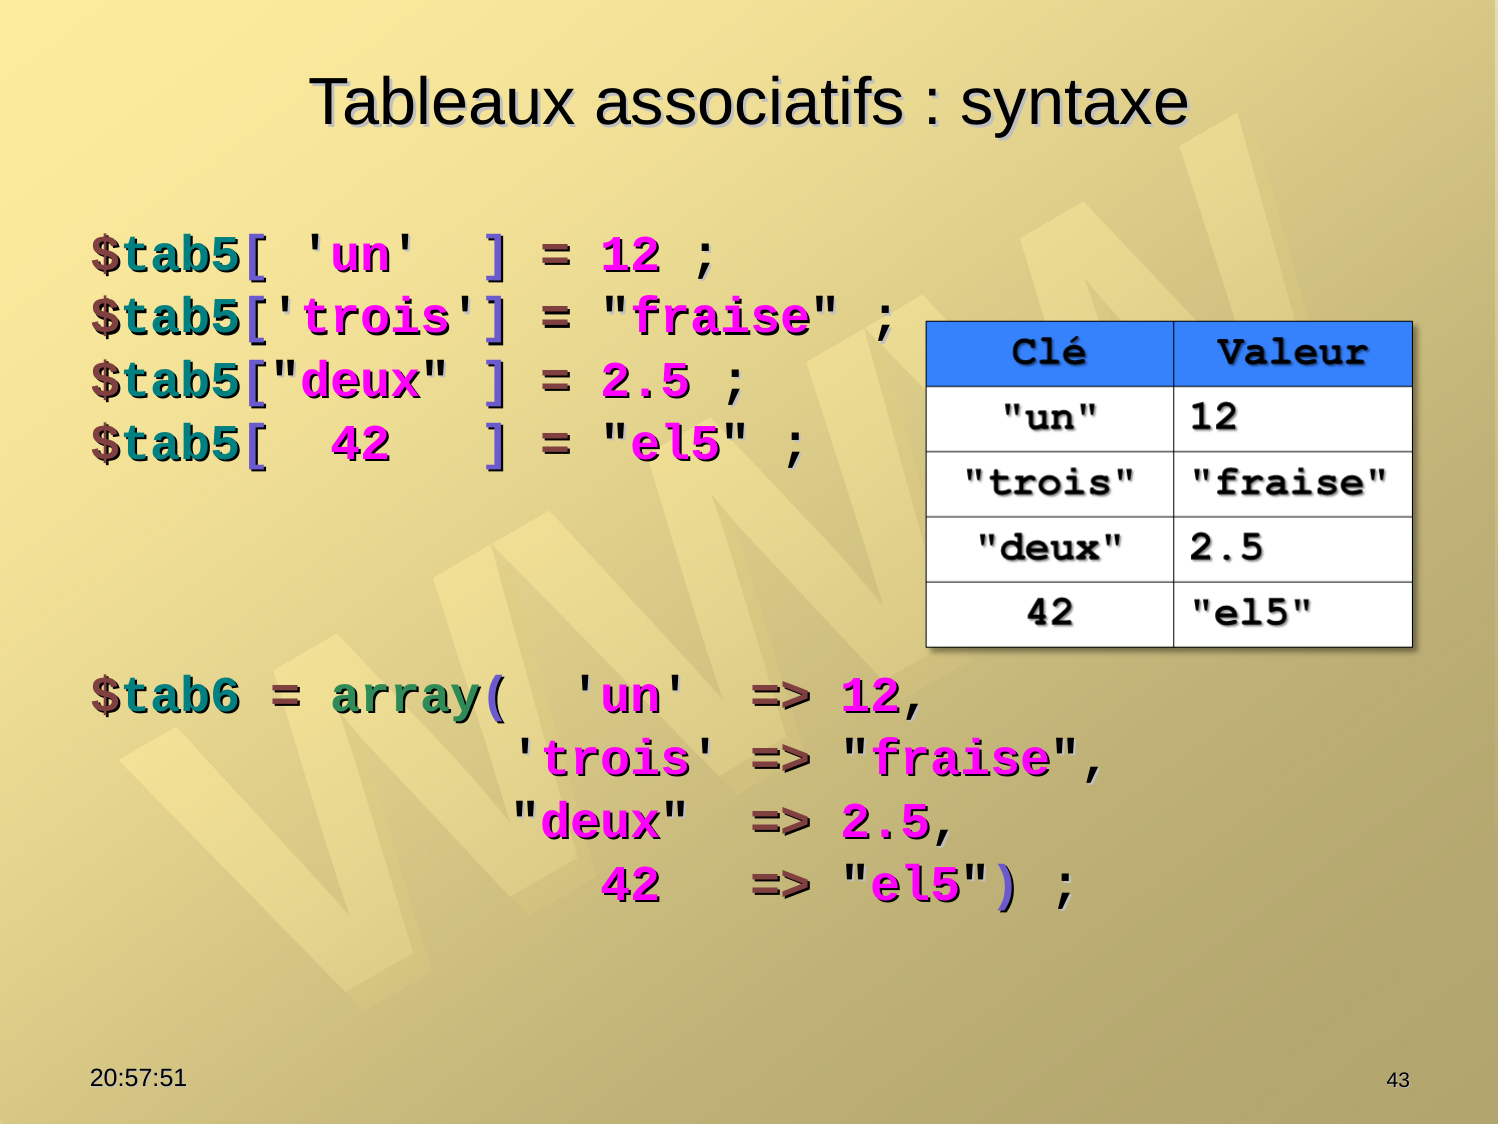

# Tableaux associatifs : syntaxe
$tab5[ 'un' ] = 12 ;
$tab5['trois'] = "fraise" ;
$tab5["deux" ] = 2.5 ;
$tab5[ 42 ] = "el5" ;
$tab6 = array( 'un'  => 12,
 'trois' => "fraise",
 "deux"  => 2.5,
 42  => "el5") ;
21:08:09